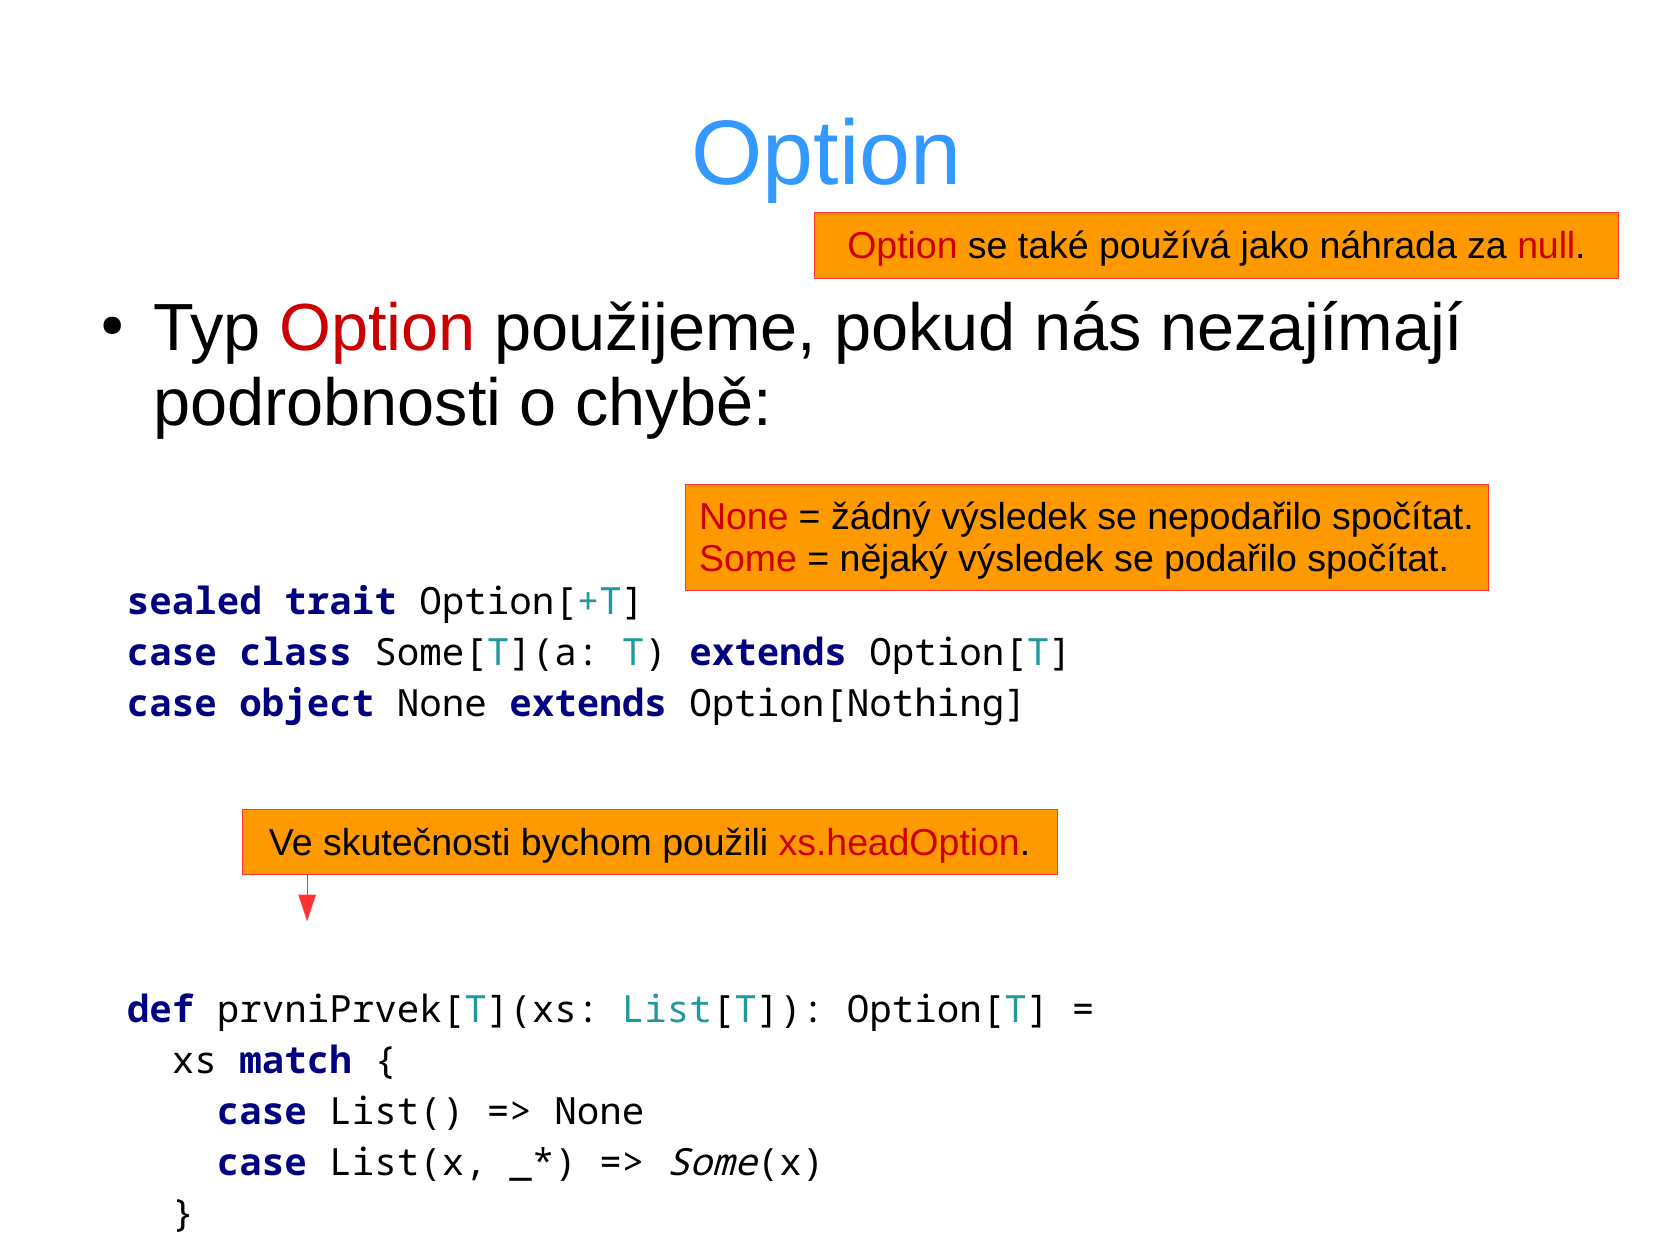

# Option
Option se také používá jako náhrada za null.
Typ Option použijeme, pokud nás nezajímají podrobnosti o chybě:
None = žádný výsledek se nepodařilo spočítat.
Some = nějaký výsledek se podařilo spočítat.
sealed trait Option[+T]
case class Some[T](a: T) extends Option[T]
case object None extends Option[Nothing]
def prvniPrvek[T](xs: List[T]): Option[T] =
 xs match {
 case List() => None
 case List(x, _*) => Some(x)
 }
Ve skutečnosti bychom použili xs.headOption.